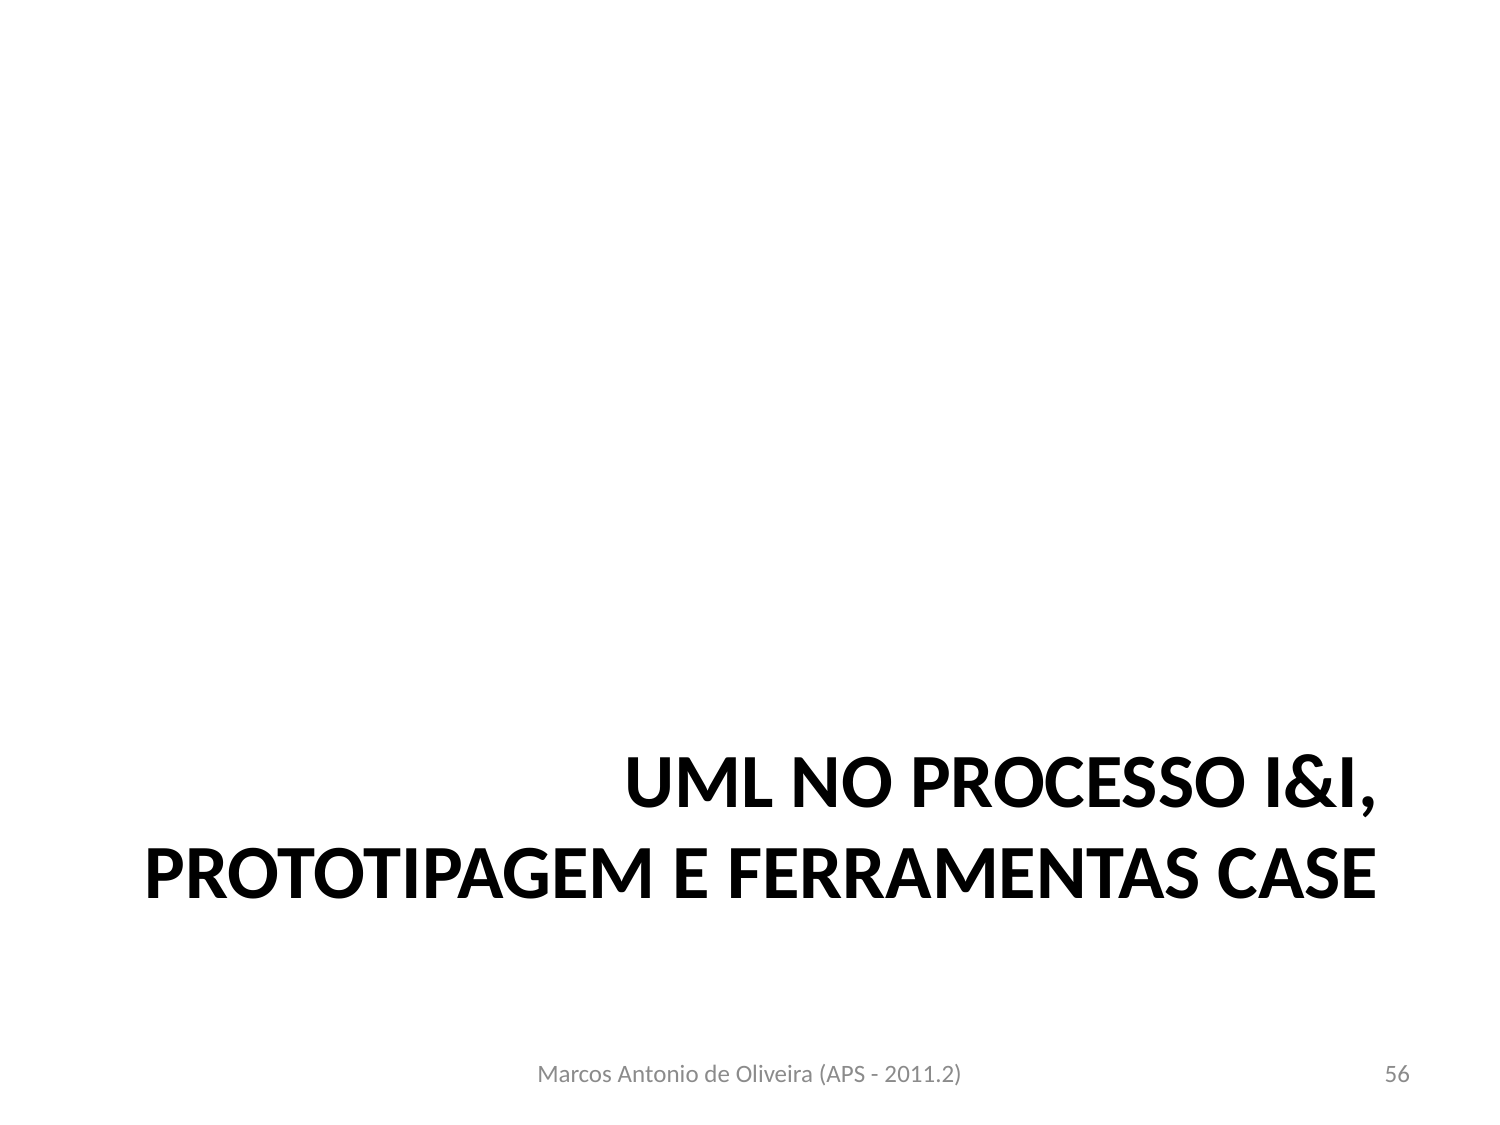

# UML no processo I&I, prototipagem e ferramentas CASE
Marcos Antonio de Oliveira (APS - 2011.2)